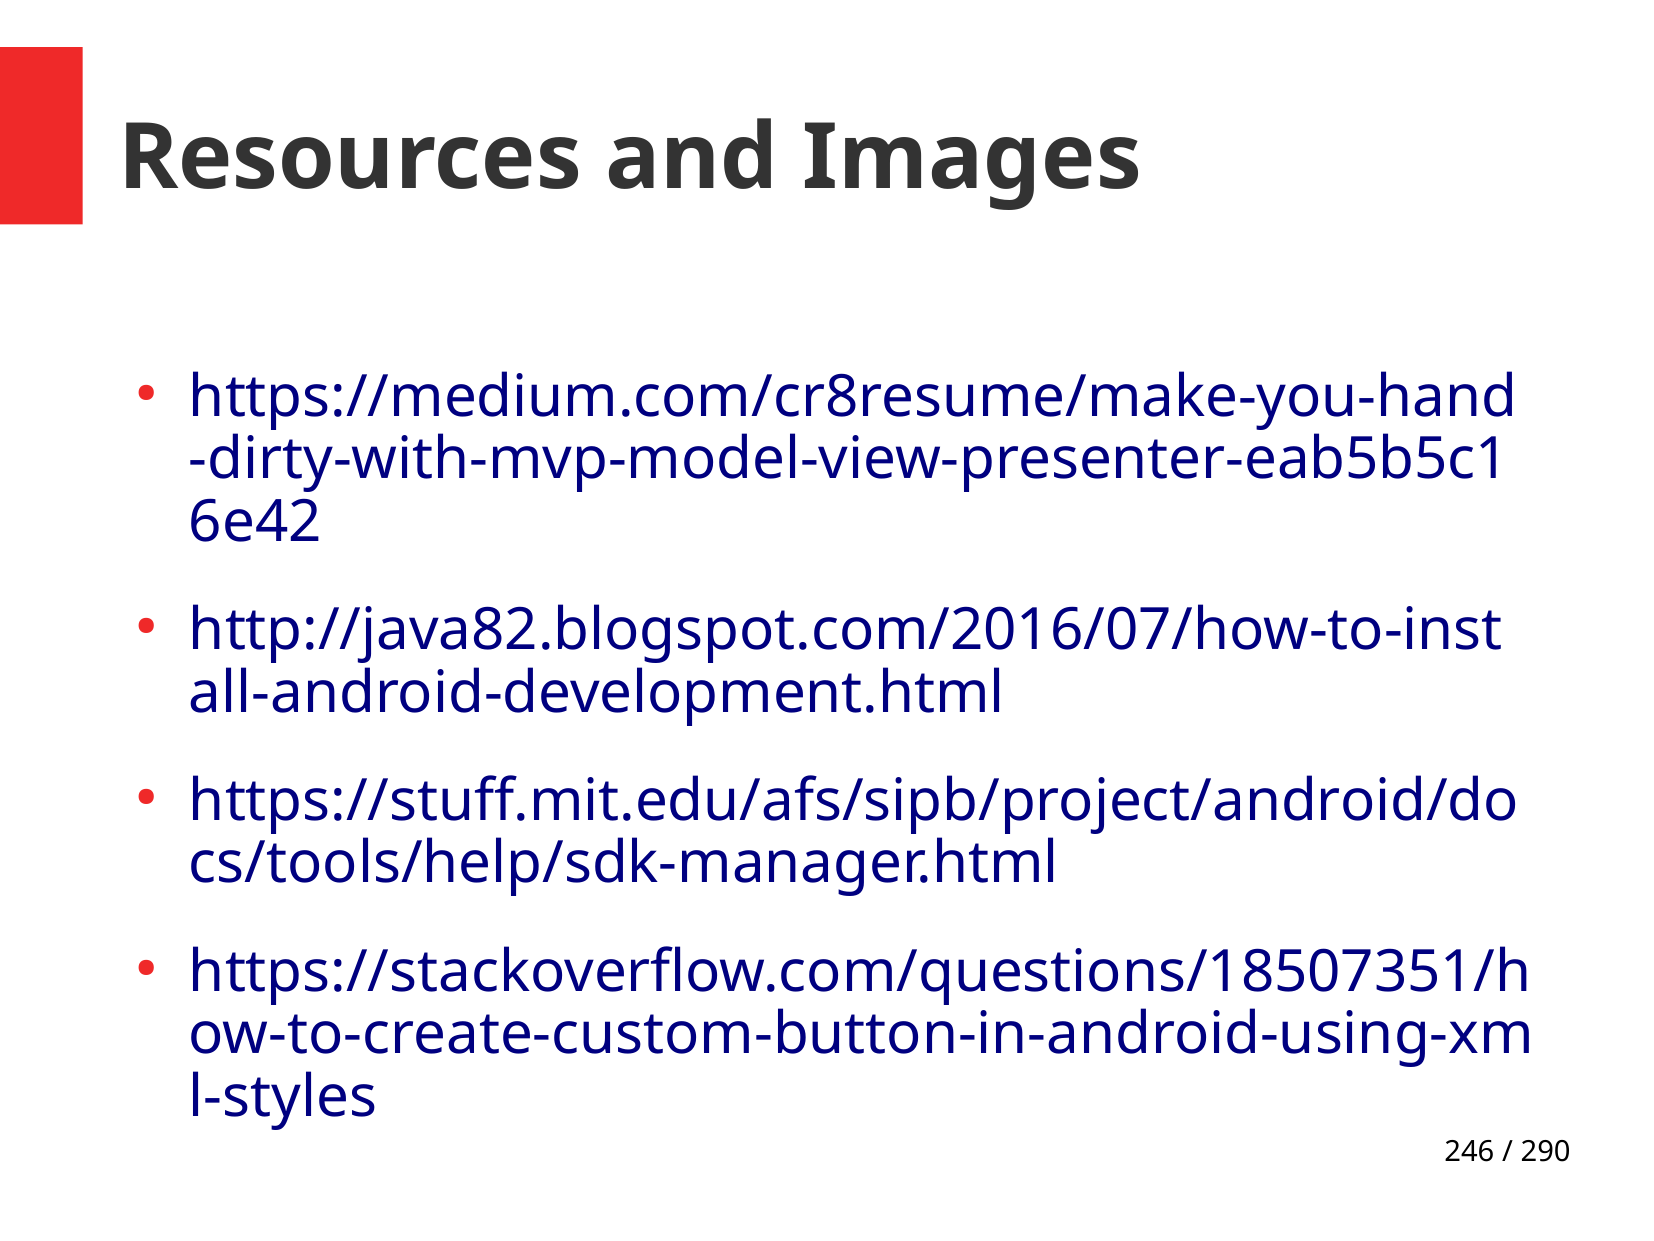

# Resources and Images
https://medium.com/cr8resume/make-you-hand-dirty-with-mvp-model-view-presenter-eab5b5c16e42
http://java82.blogspot.com/2016/07/how-to-install-android-development.html
https://stuff.mit.edu/afs/sipb/project/android/docs/tools/help/sdk-manager.html
https://stackoverflow.com/questions/18507351/how-to-create-custom-button-in-android-using-xml-styles
246